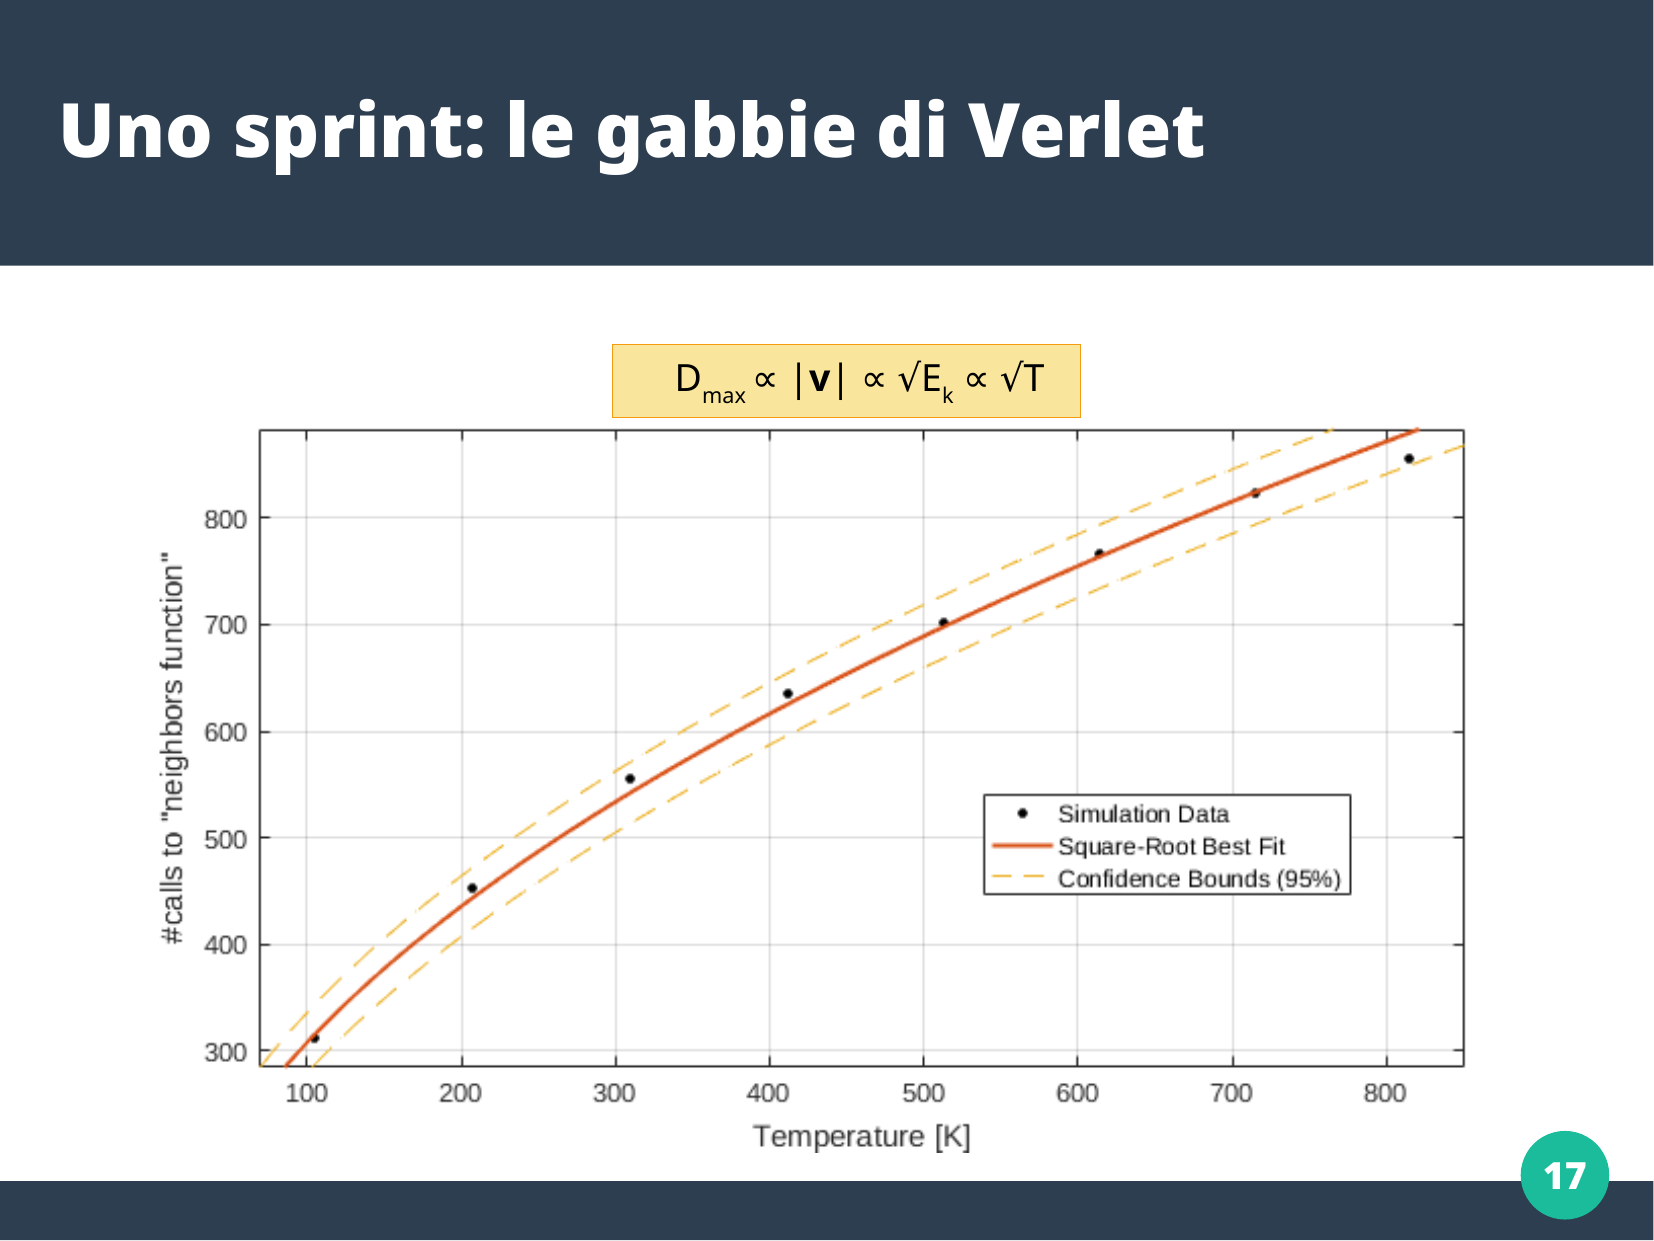

# Uno sprint: le gabbie di Verlet
Dmax ∝ |v| ∝ √Ek ∝ √T
17